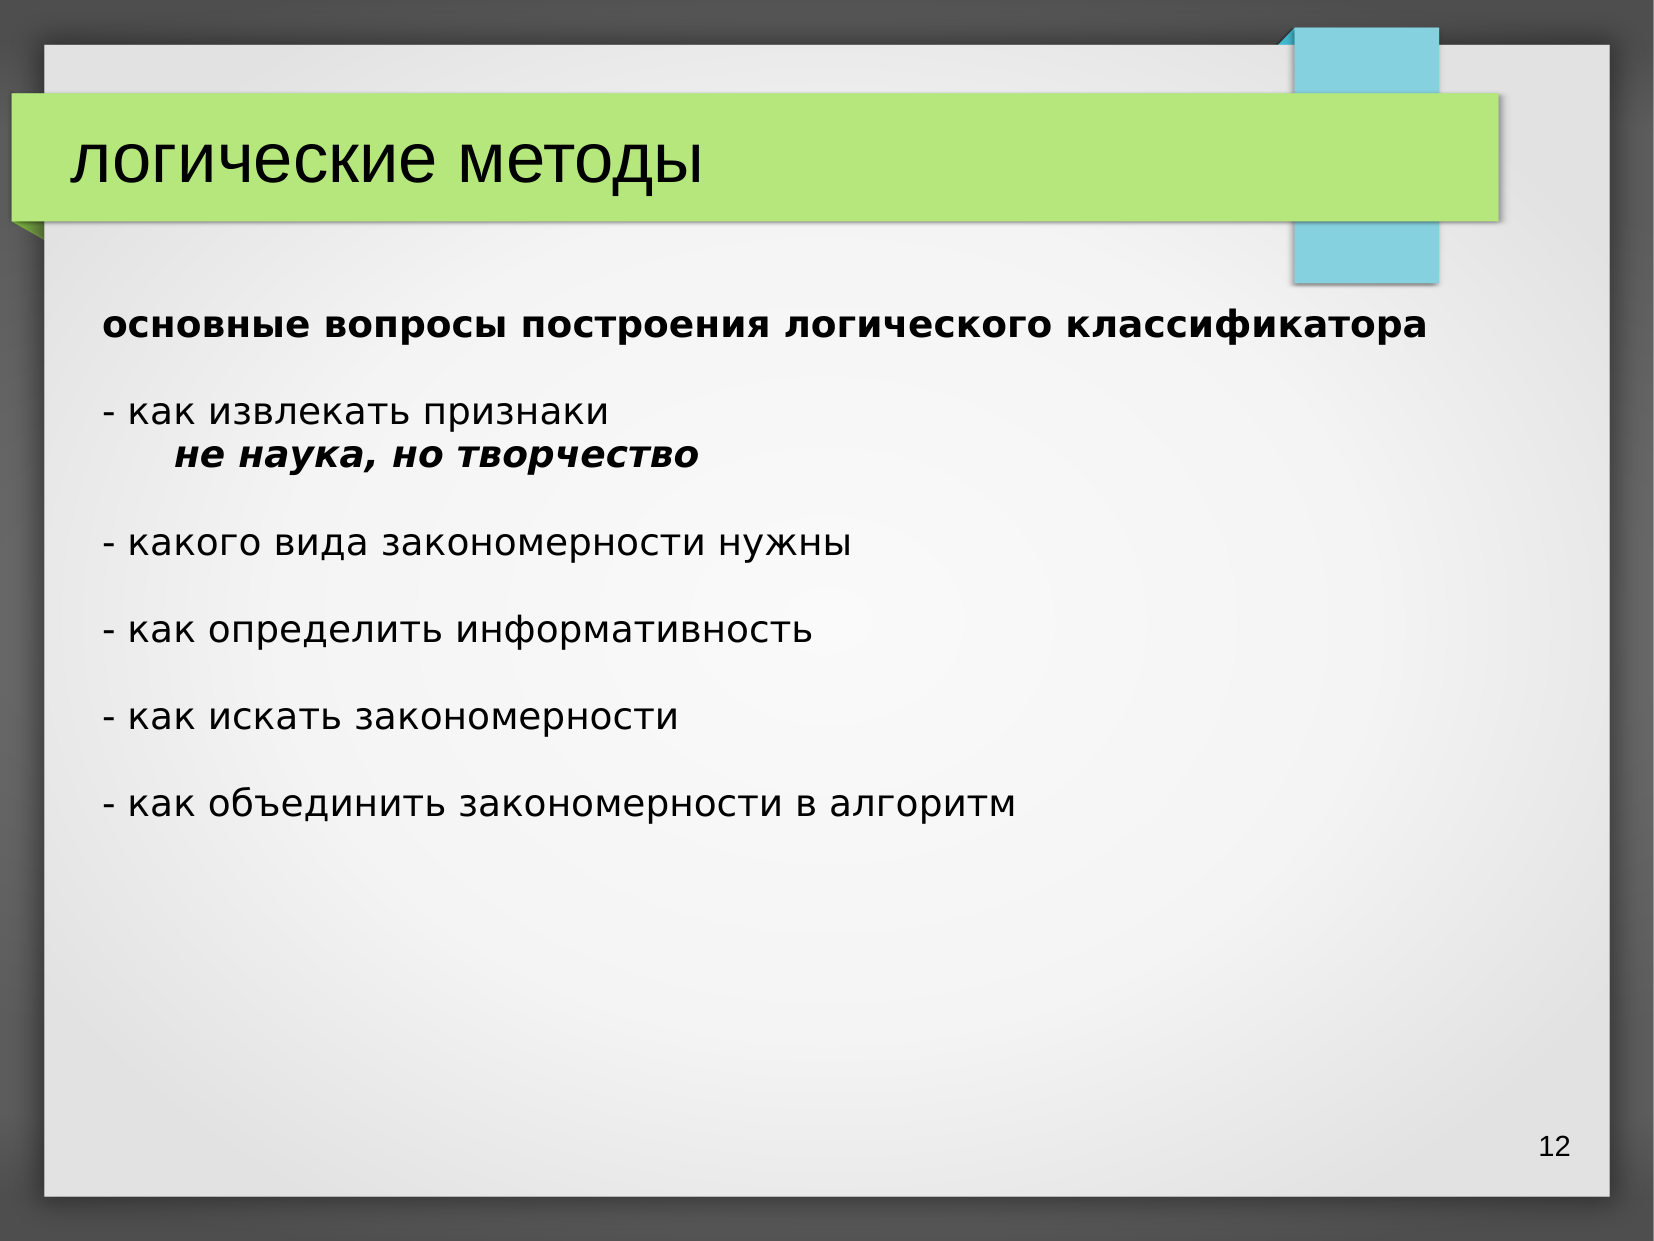

# логические методы
основные вопросы построения логического классификатора
- как извлекать признаки
 не наука, но творчество
- какого вида закономерности нужны
- как определить информативность
- как искать закономерности
- как объединить закономерности в алгоритм
12